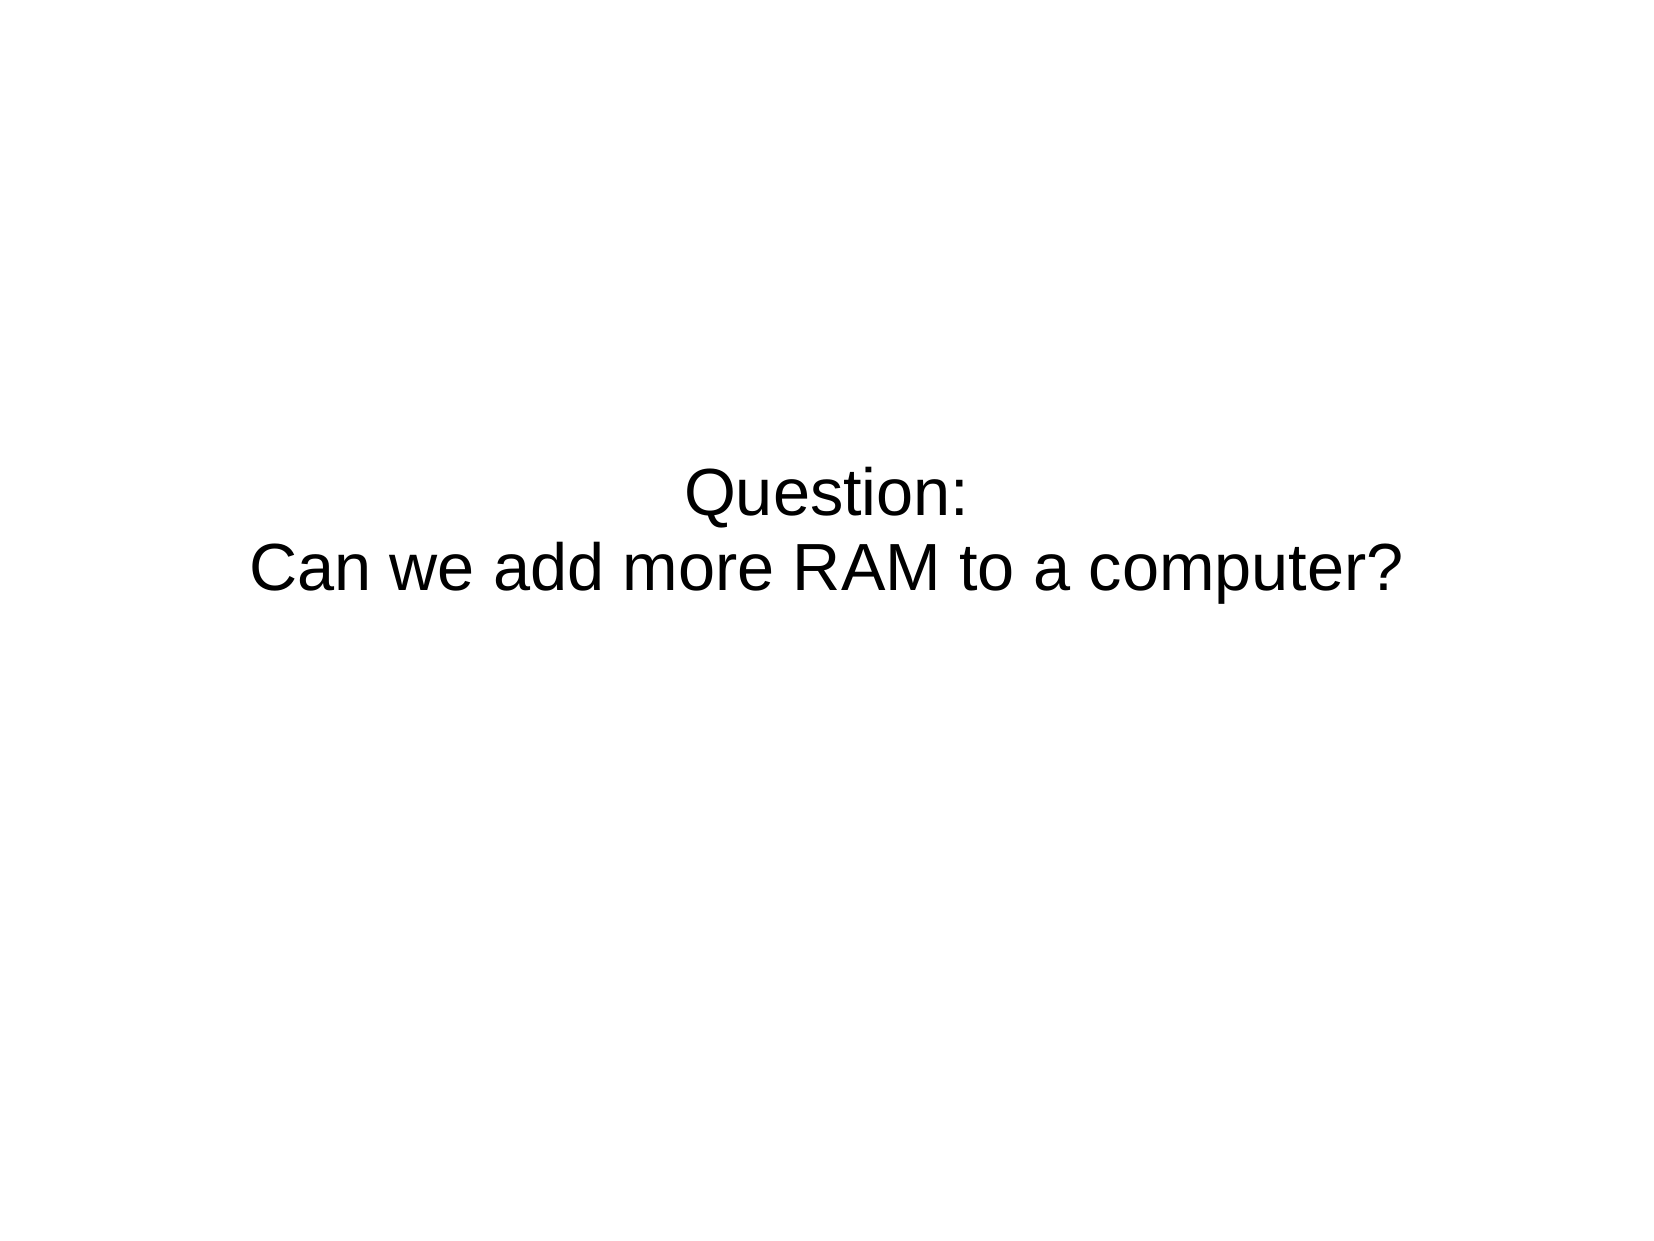

# Question:
Can we add more RAM to a computer?